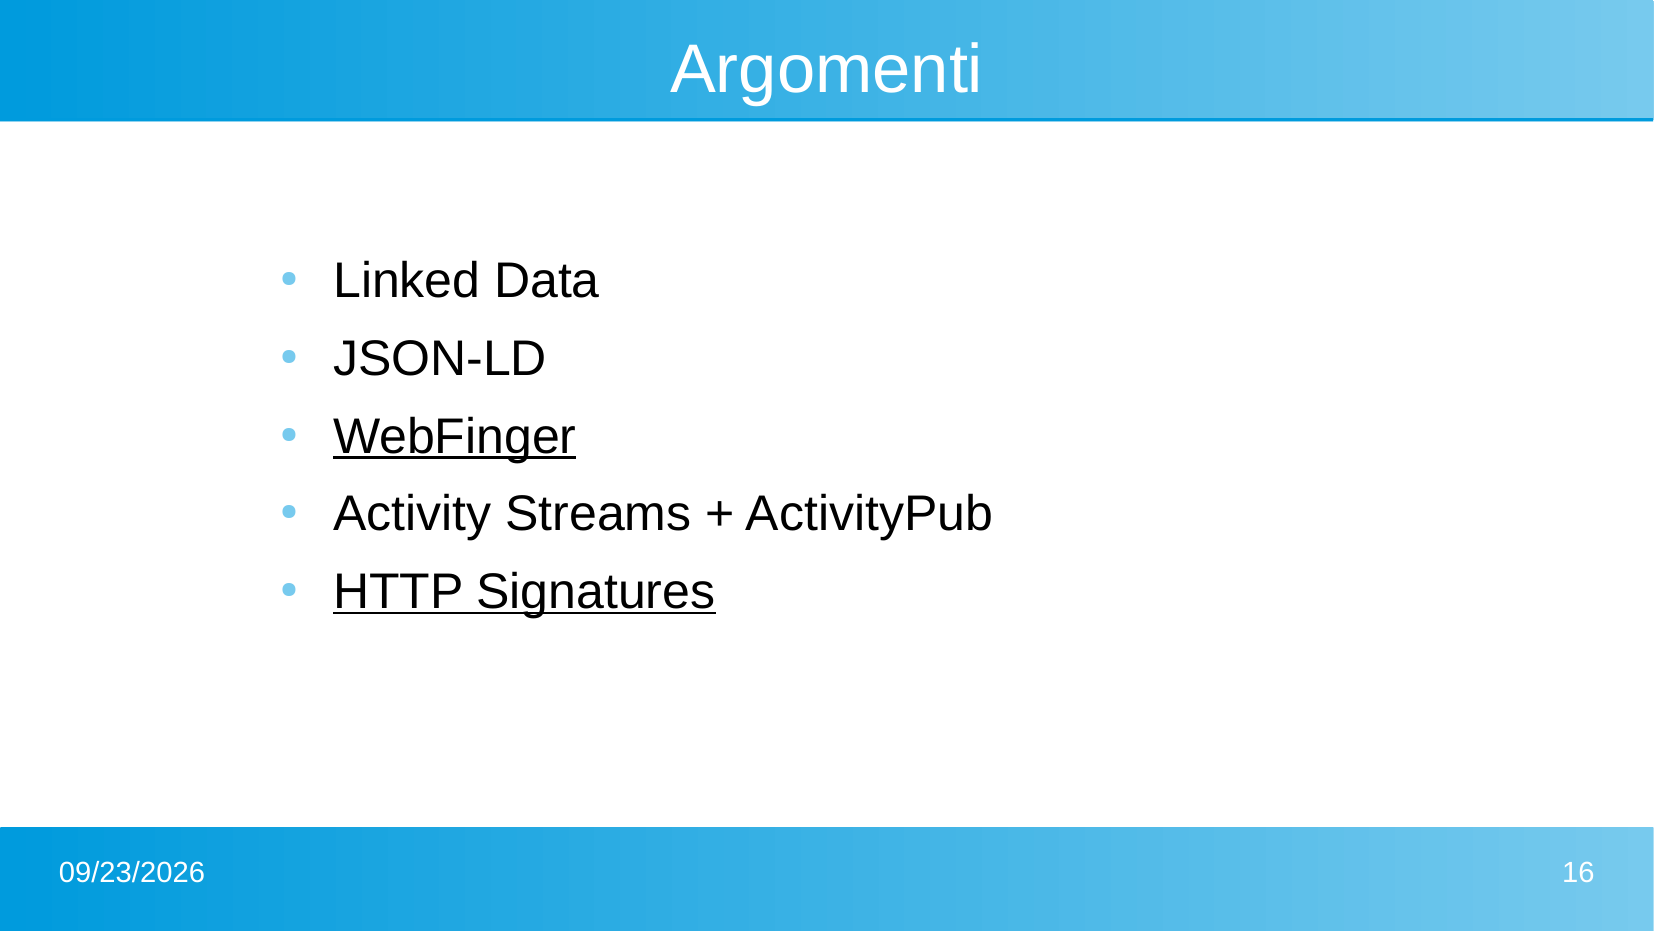

# Argomenti
Linked Data
JSON-LD
WebFinger
Activity Streams + ActivityPub
HTTP Signatures
16